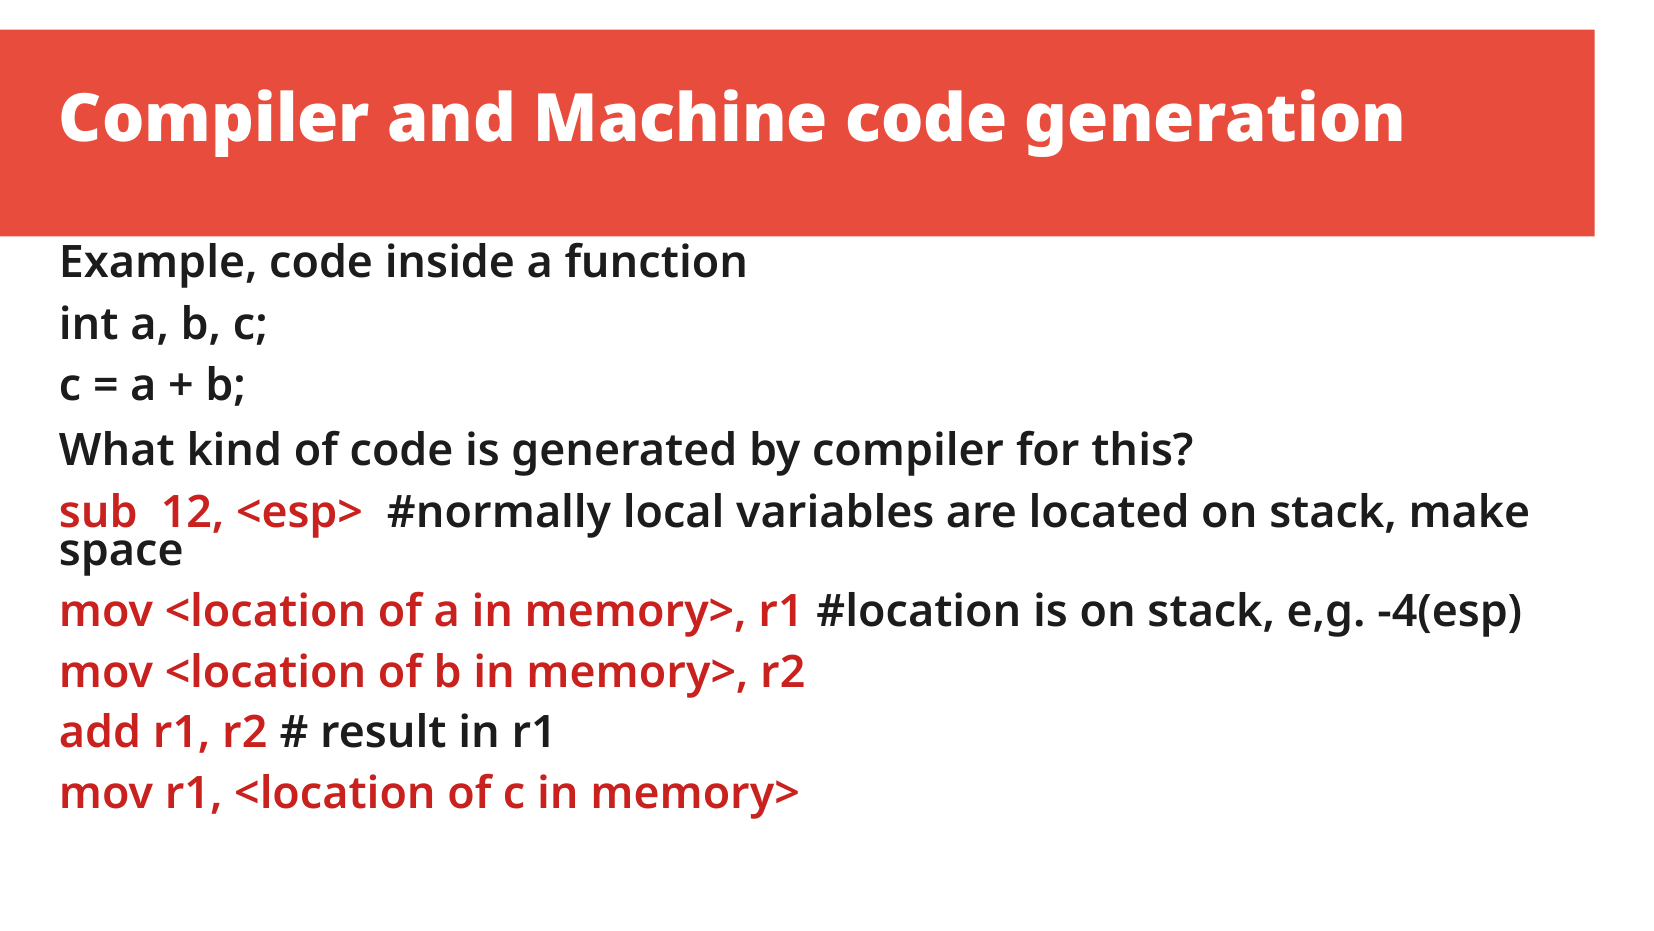

# Compiler and Machine code generation
Example, code inside a function
int a, b, c;
c = a + b;
What kind of code is generated by compiler for this?
sub 12, <esp> #normally local variables are located on stack, make space
mov <location of a in memory>, r1 #location is on stack, e,g. -4(esp)
mov <location of b in memory>, r2
add r1, r2 # result in r1
mov r1, <location of c in memory>
3